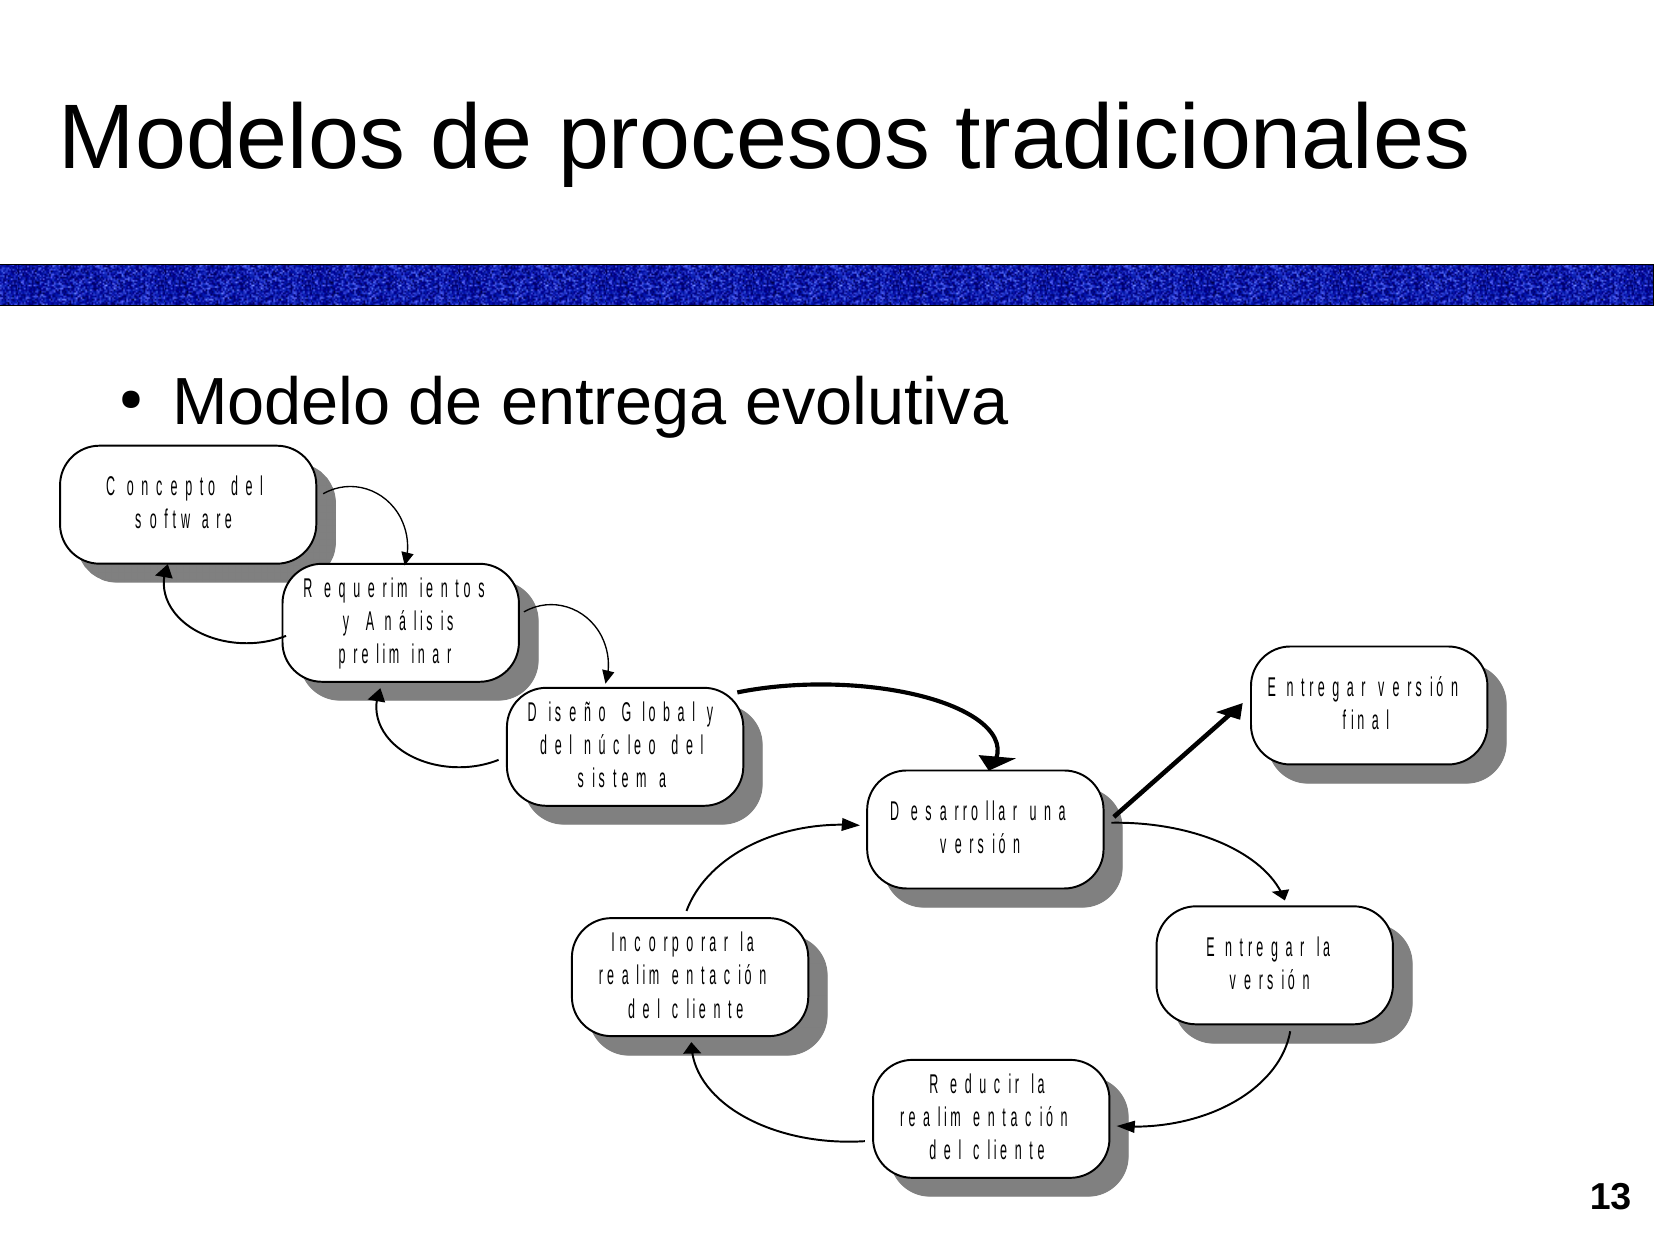

# Modelos de procesos tradicionales
Modelo de entrega evolutiva